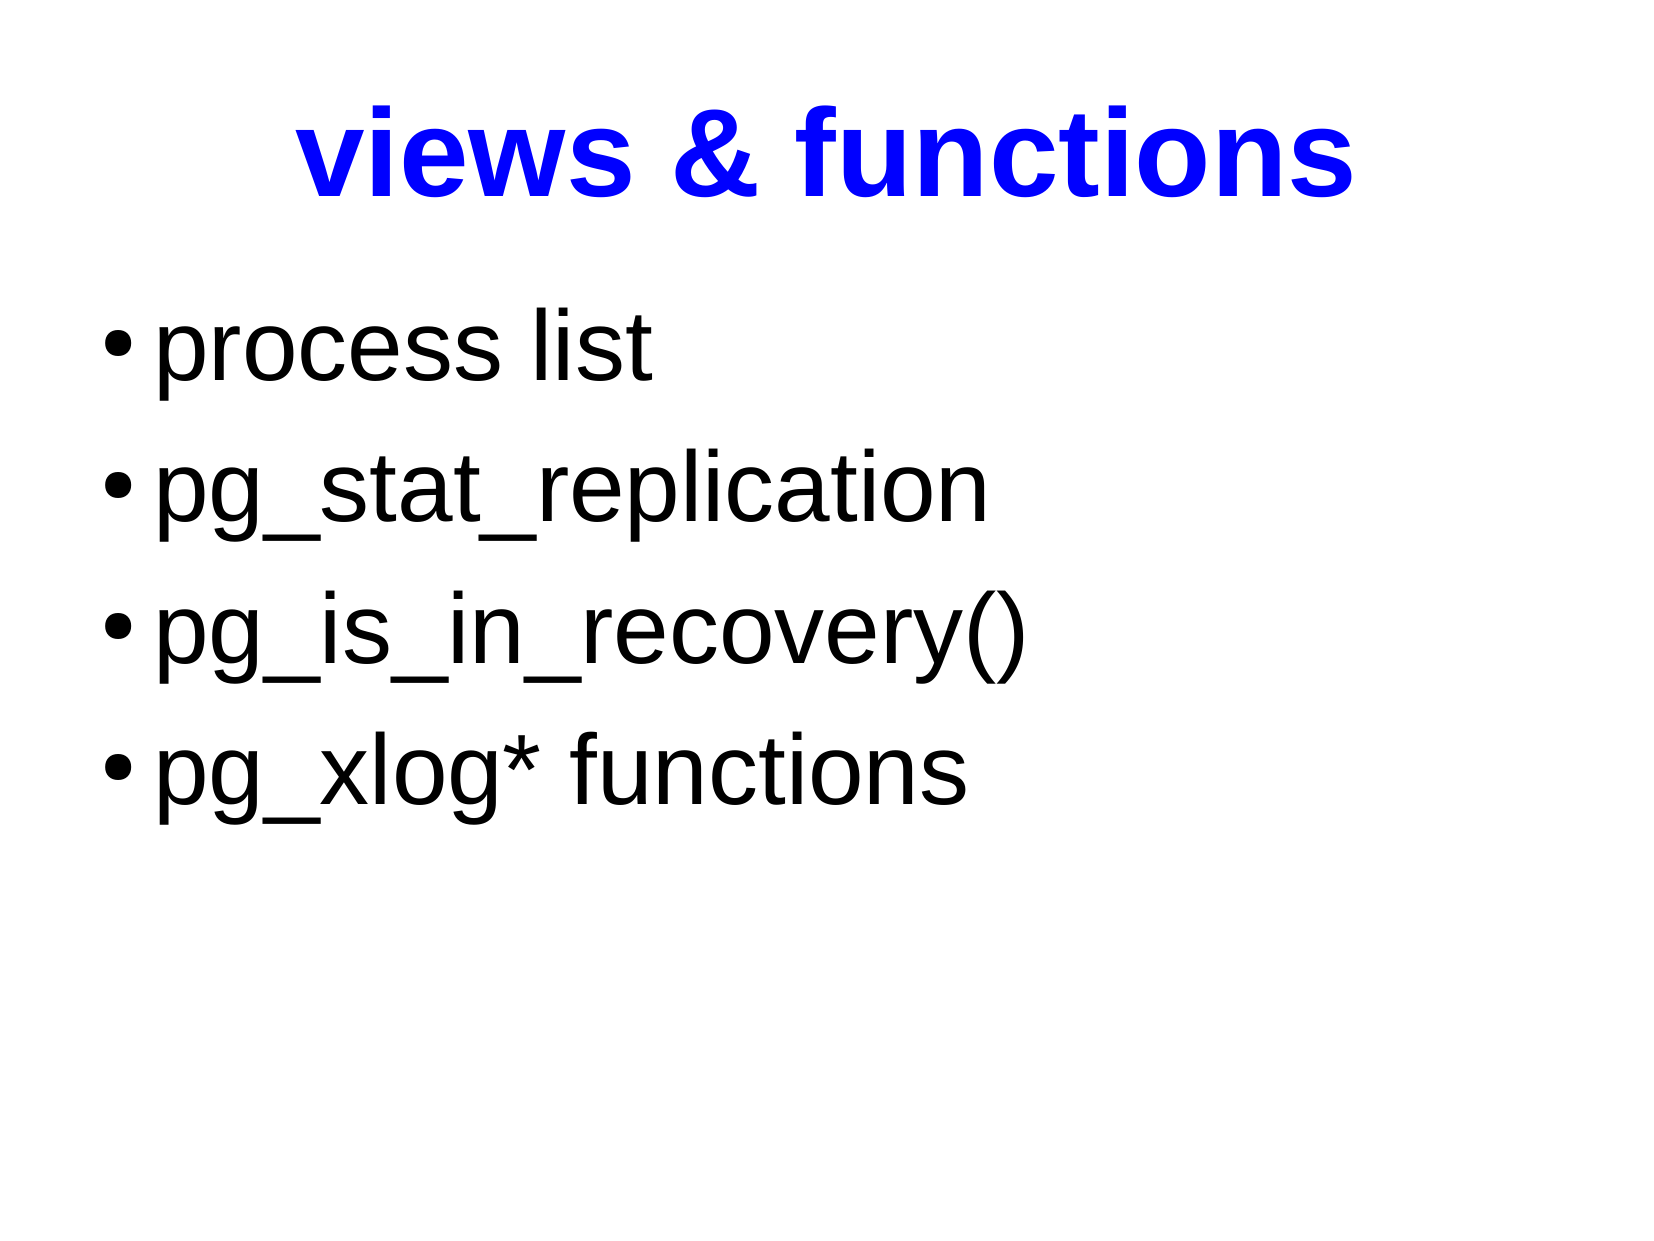

# views & functions
process list
pg_stat_replication
pg_is_in_recovery()
pg_xlog* functions